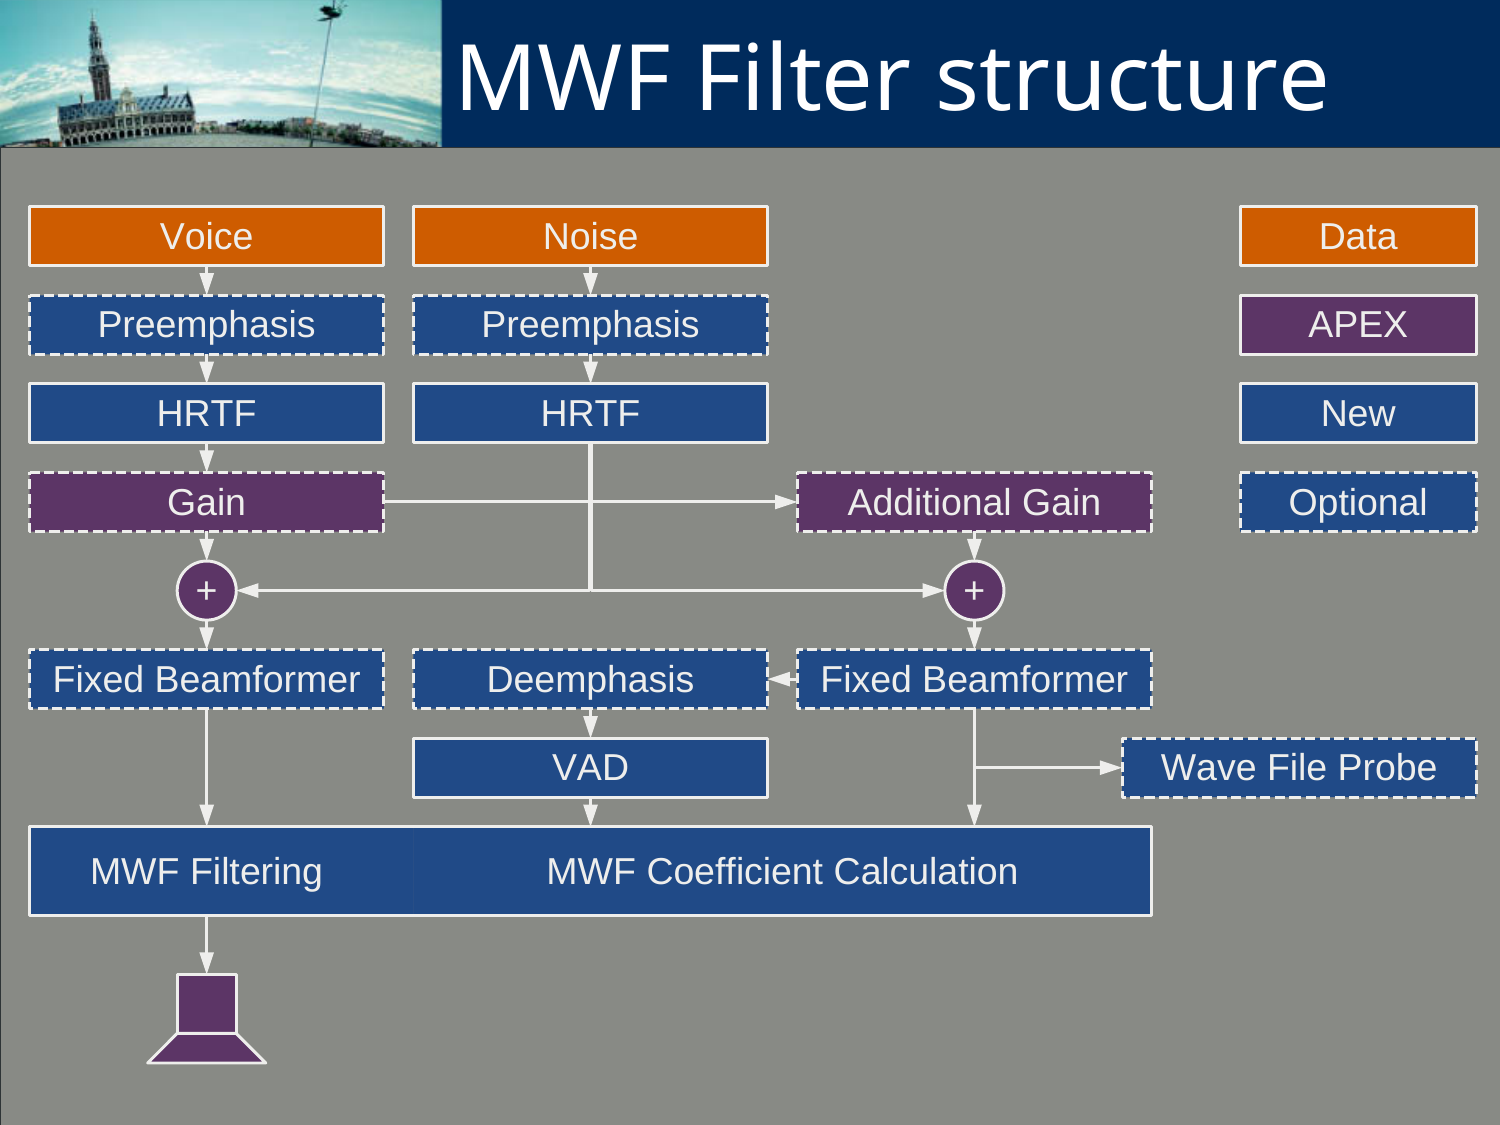

# MWF Filter structure
Voice
Noise
Data
Preemphasis
Preemphasis
APEX
HRTF
HRTF
New
Gain
Additional Gain
Optional
+
+
Fixed Beamformer
Deemphasis
Fixed Beamformer
VAD
Wave File Probe
MWF Filtering
MWF Coefficient Calculation
12